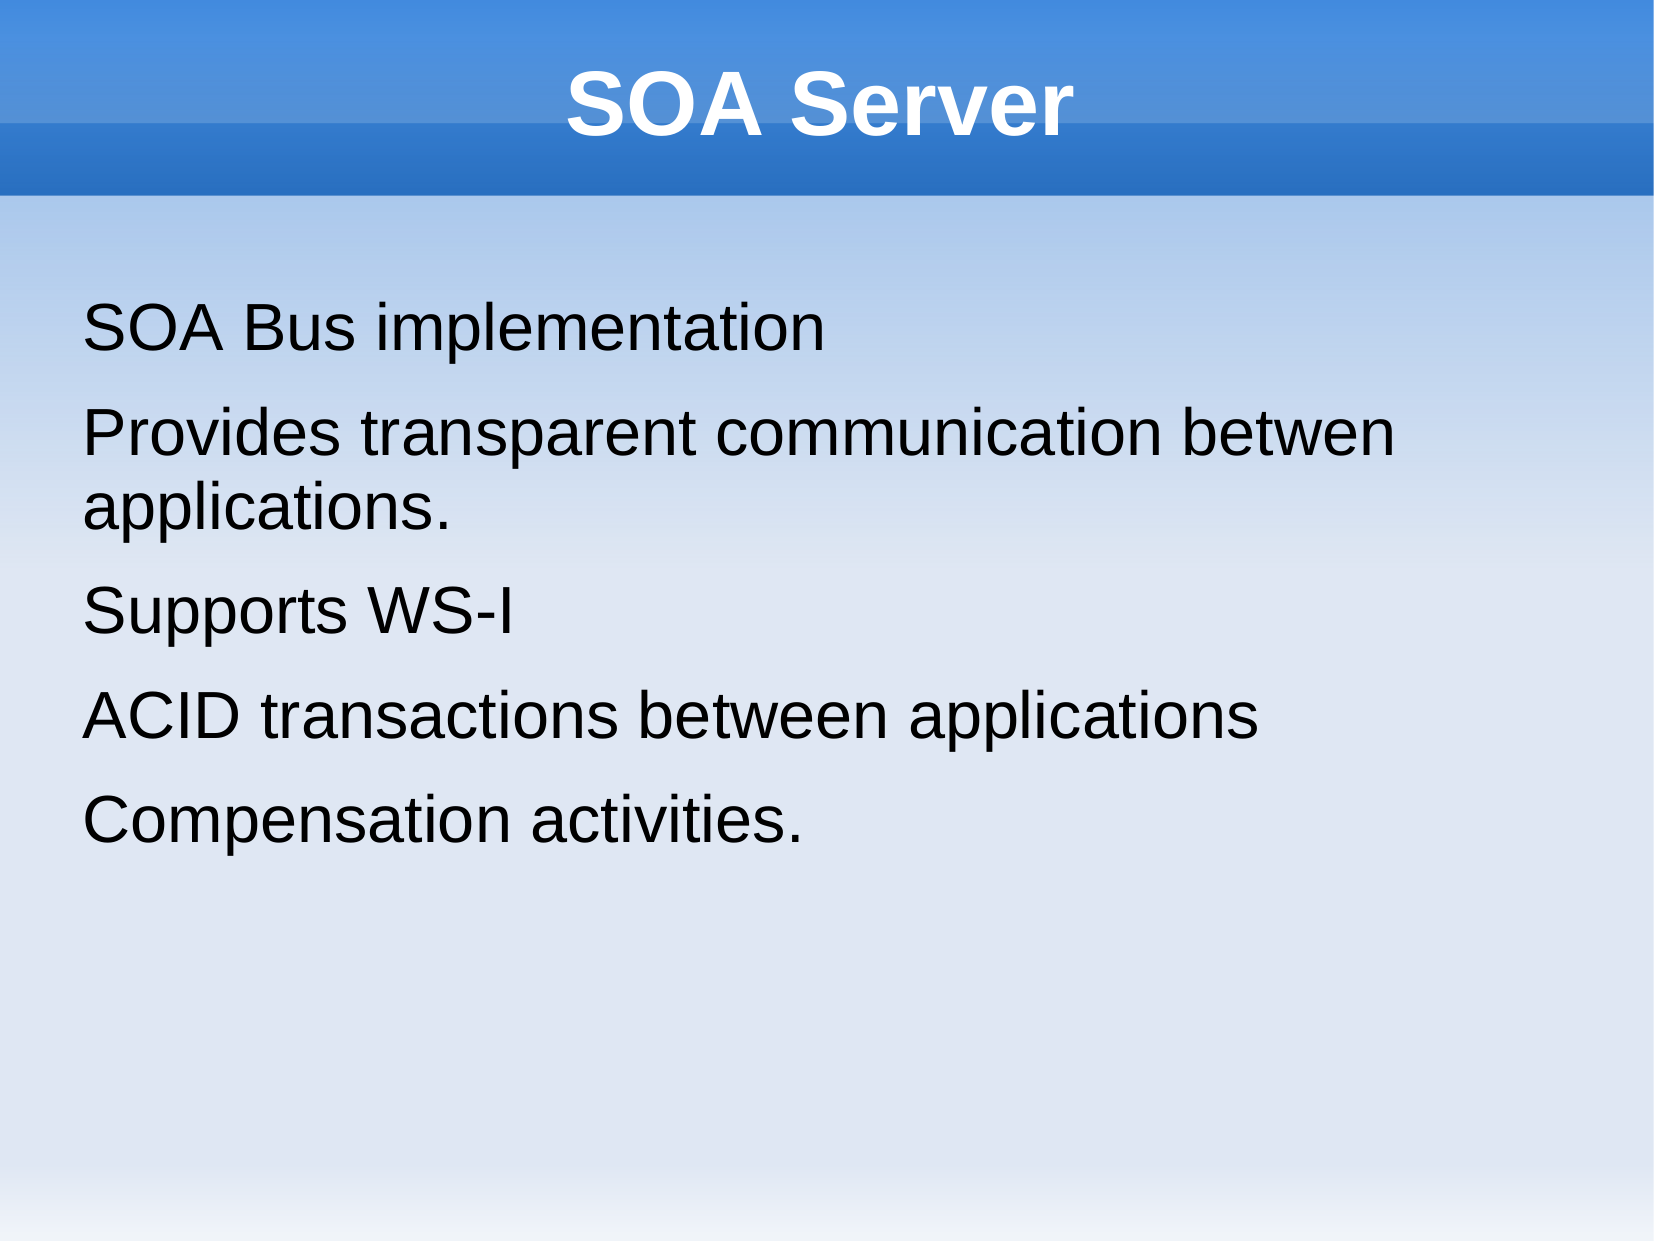

# SOA Server
SOA Bus implementation
Provides transparent communication betwen applications.
Supports WS-I
ACID transactions between applications
Compensation activities.